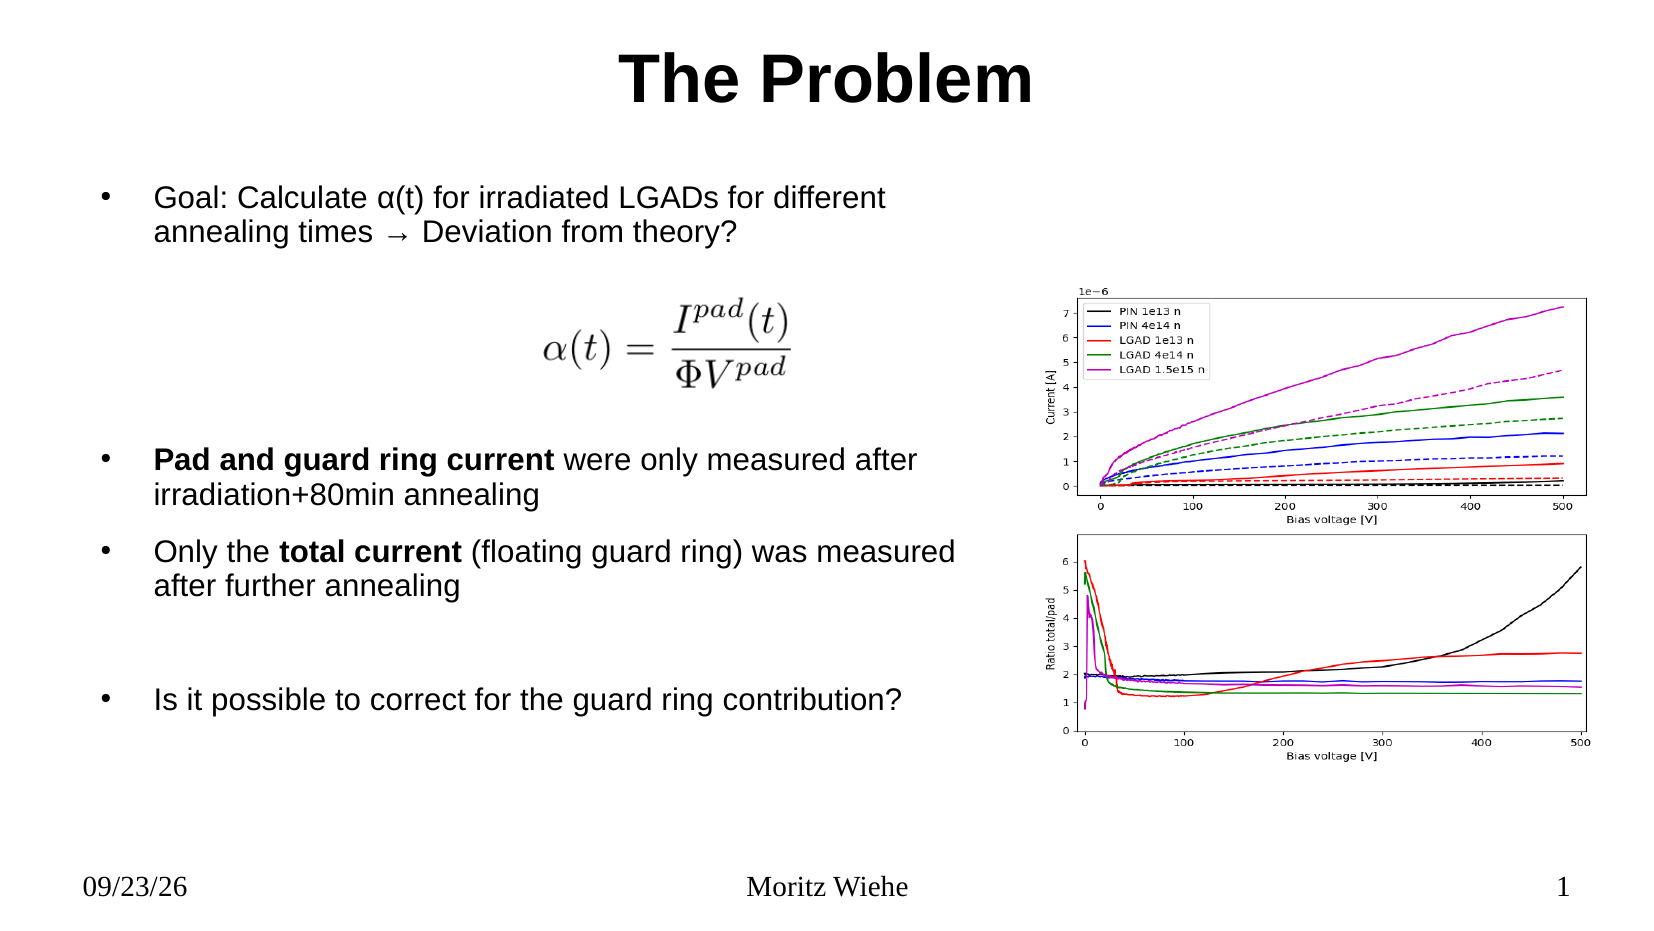

# The Problem
Goal: Calculate α(t) for irradiated LGADs for different annealing times → Deviation from theory?
Pad and guard ring current were only measured after irradiation+80min annealing
Only the total current (floating guard ring) was measured after further annealing
Is it possible to correct for the guard ring contribution?
Moritz Wiehe
1